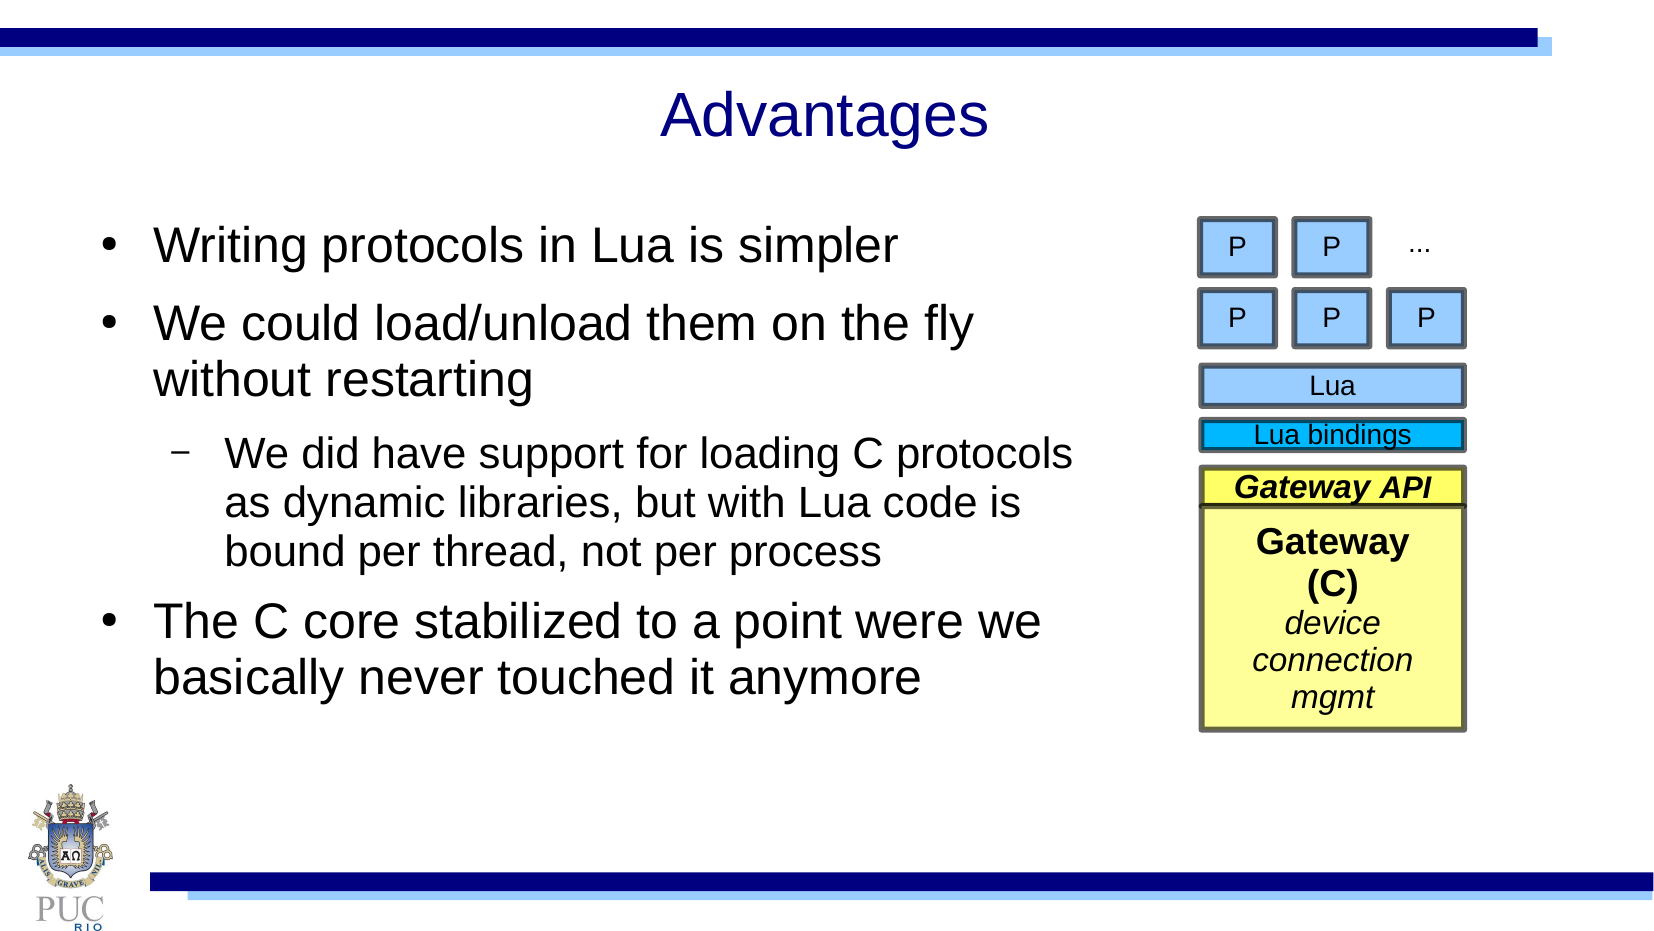

# Advantages
Writing protocols in Lua is simpler
We could load/unload them on the fly without restarting
We did have support for loading C protocols as dynamic libraries, but with Lua code is bound per thread, not per process
The C core stabilized to a point were we basically never touched it anymore
P
P
...
P
P
P
Lua
Lua bindings
Gateway API
Gateway
(C)
device
connection
mgmt